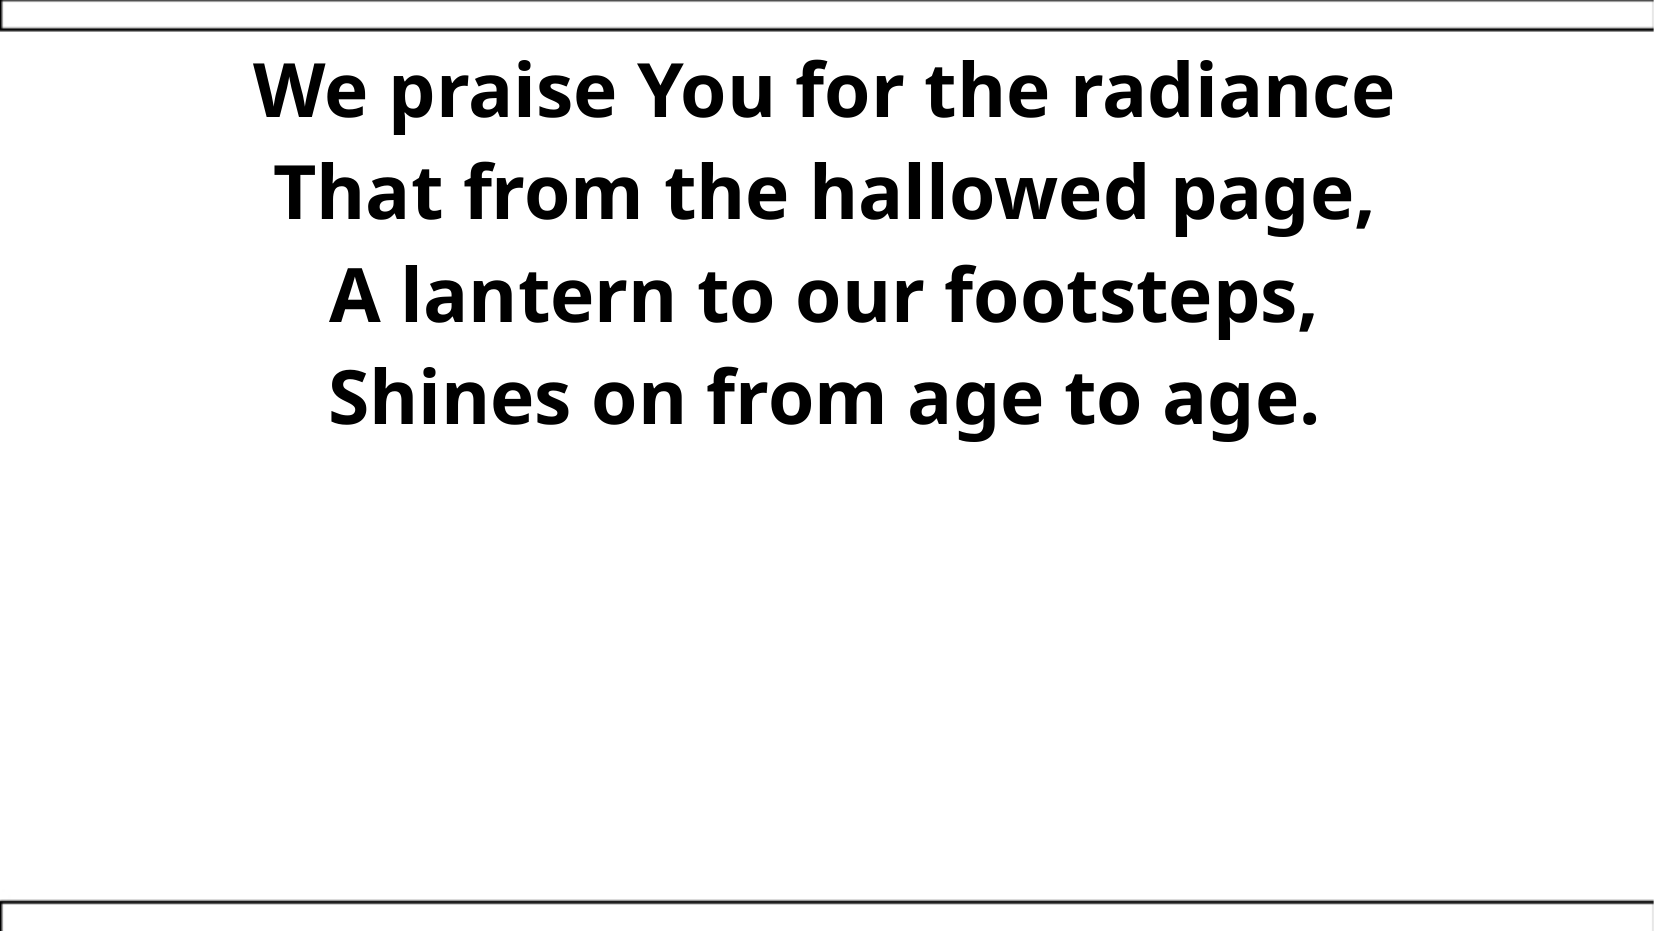

We praise You for the radiance
That from the hallowed page,
A lantern to our footsteps,
Shines on from age to age.